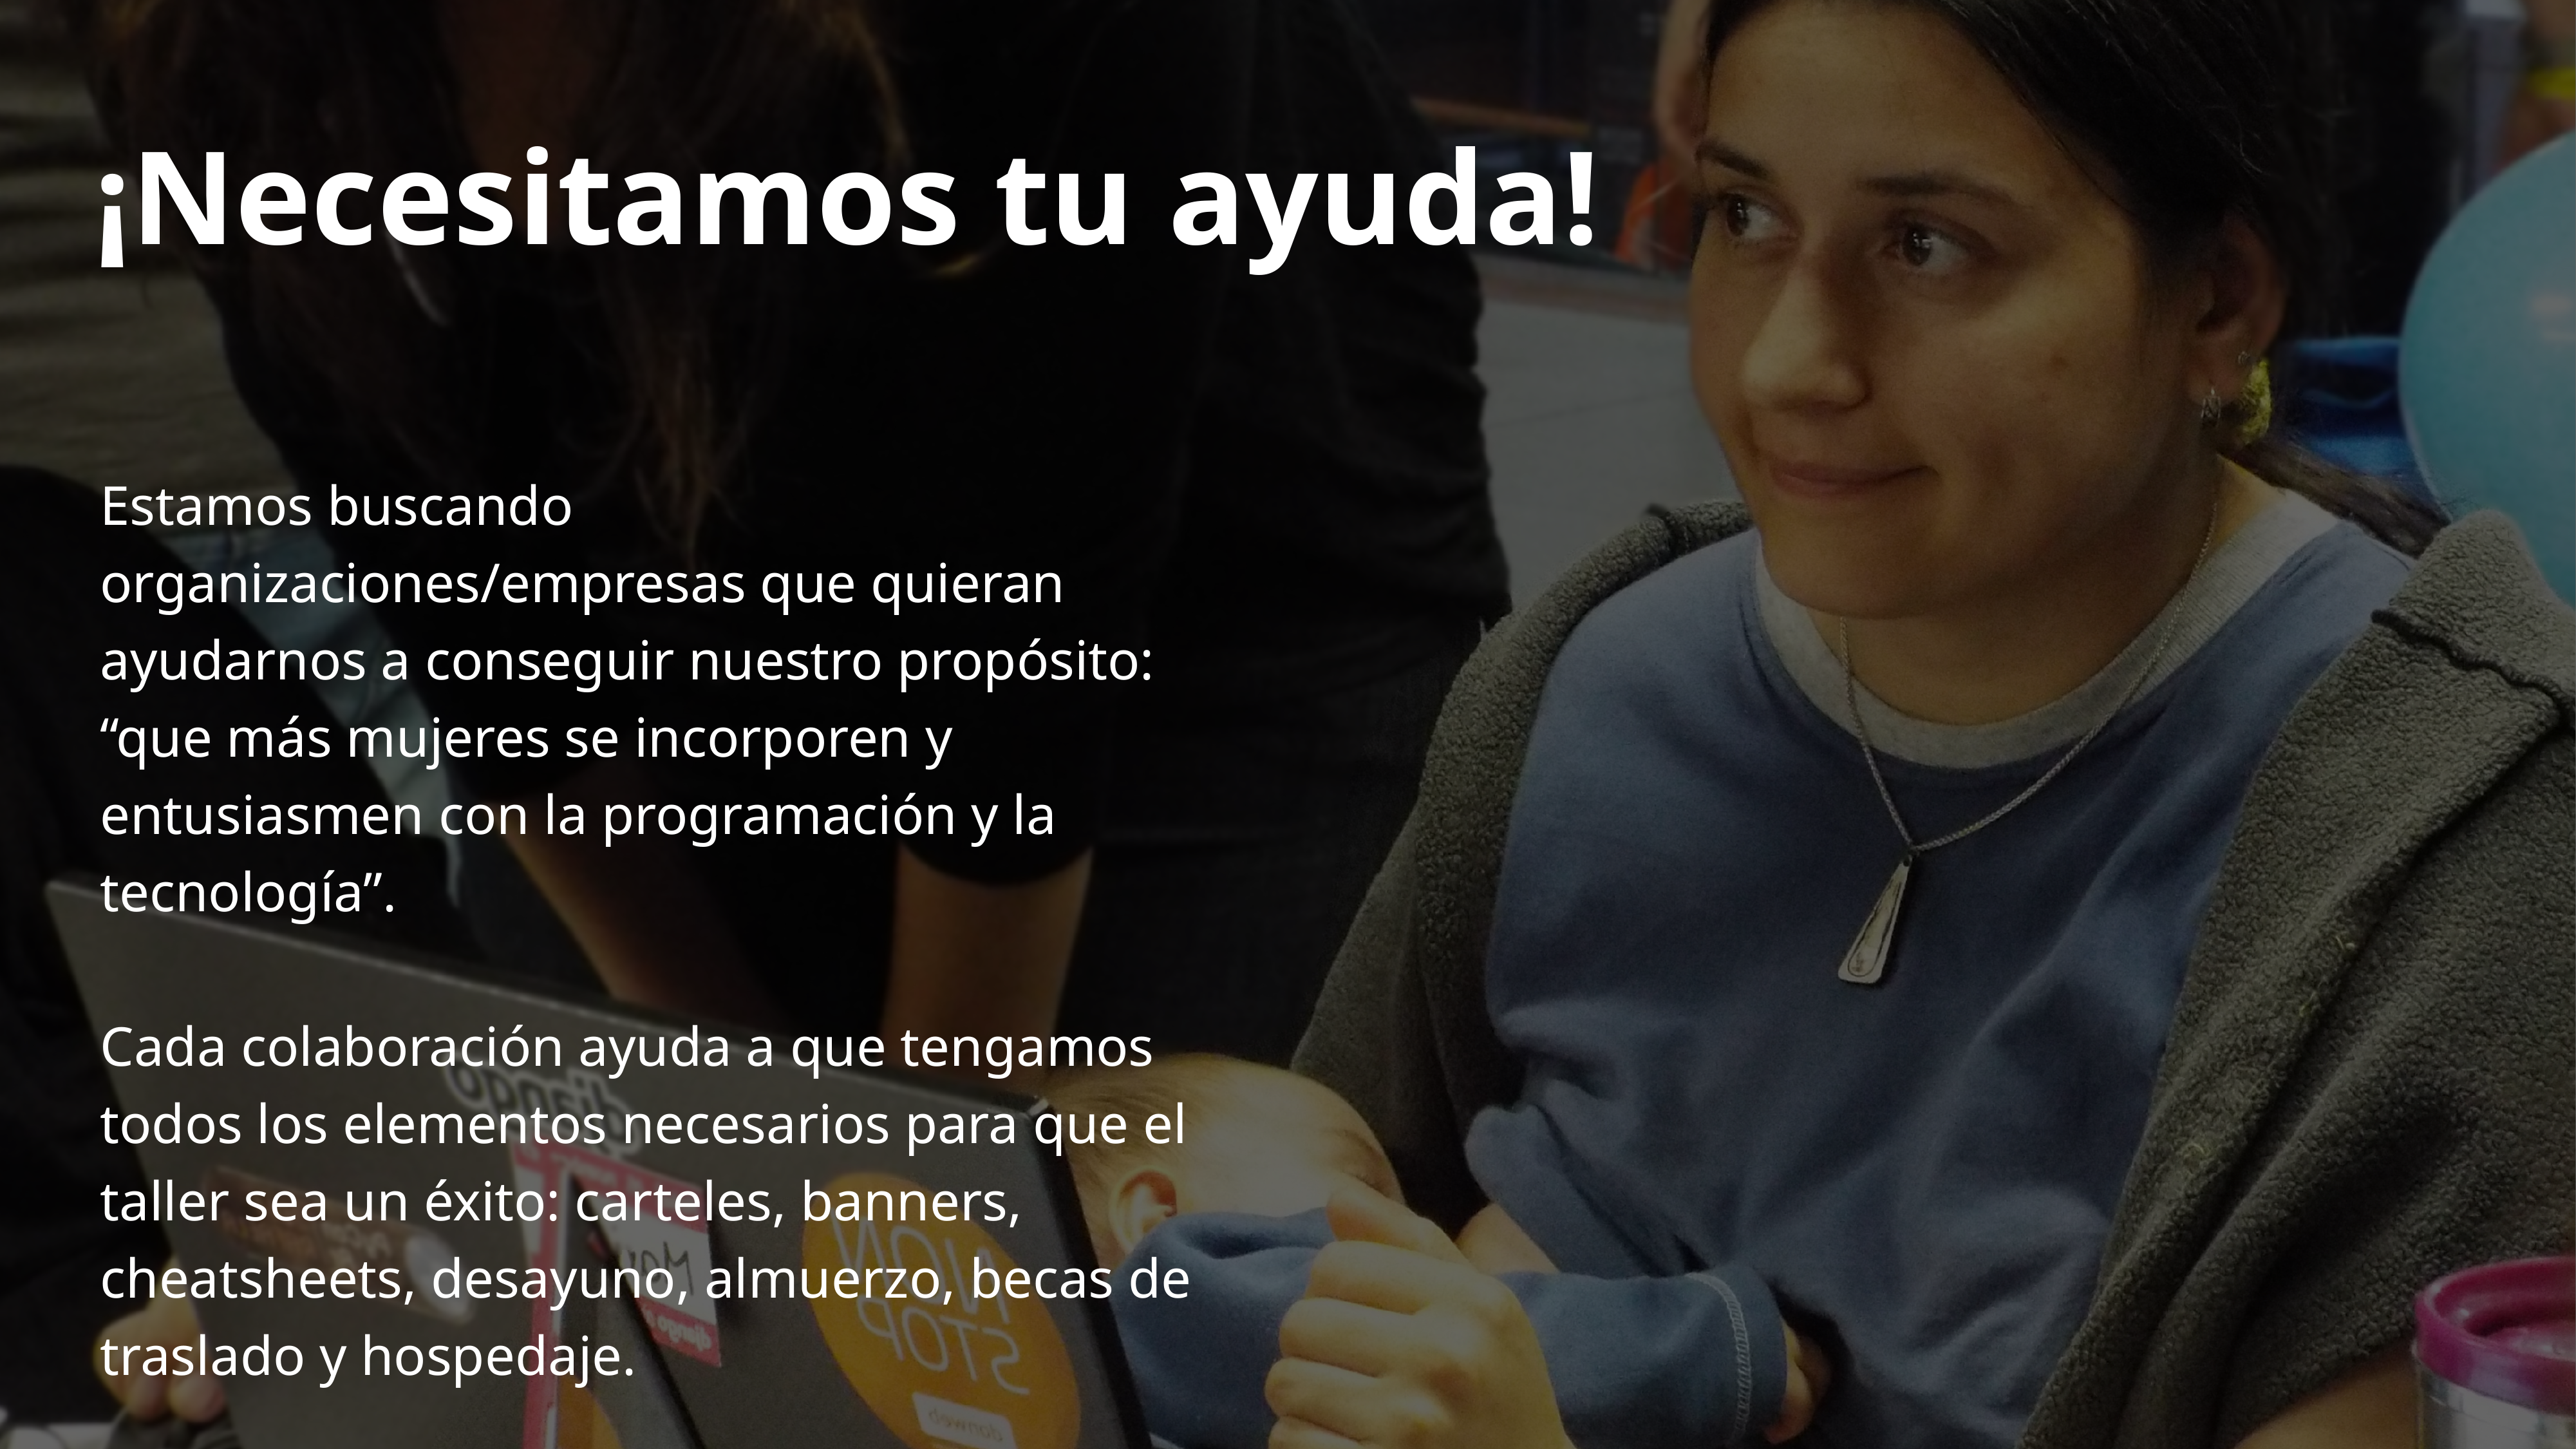

¡Necesitamos tu ayuda!
Estamos buscando organizaciones/empresas que quieran ayudarnos a conseguir nuestro propósito: “que más mujeres se incorporen y entusiasmen con la programación y la tecnología”.
Cada colaboración ayuda a que tengamos todos los elementos necesarios para que el taller sea un éxito: carteles, banners, cheatsheets, desayuno, almuerzo, becas de traslado y hospedaje.